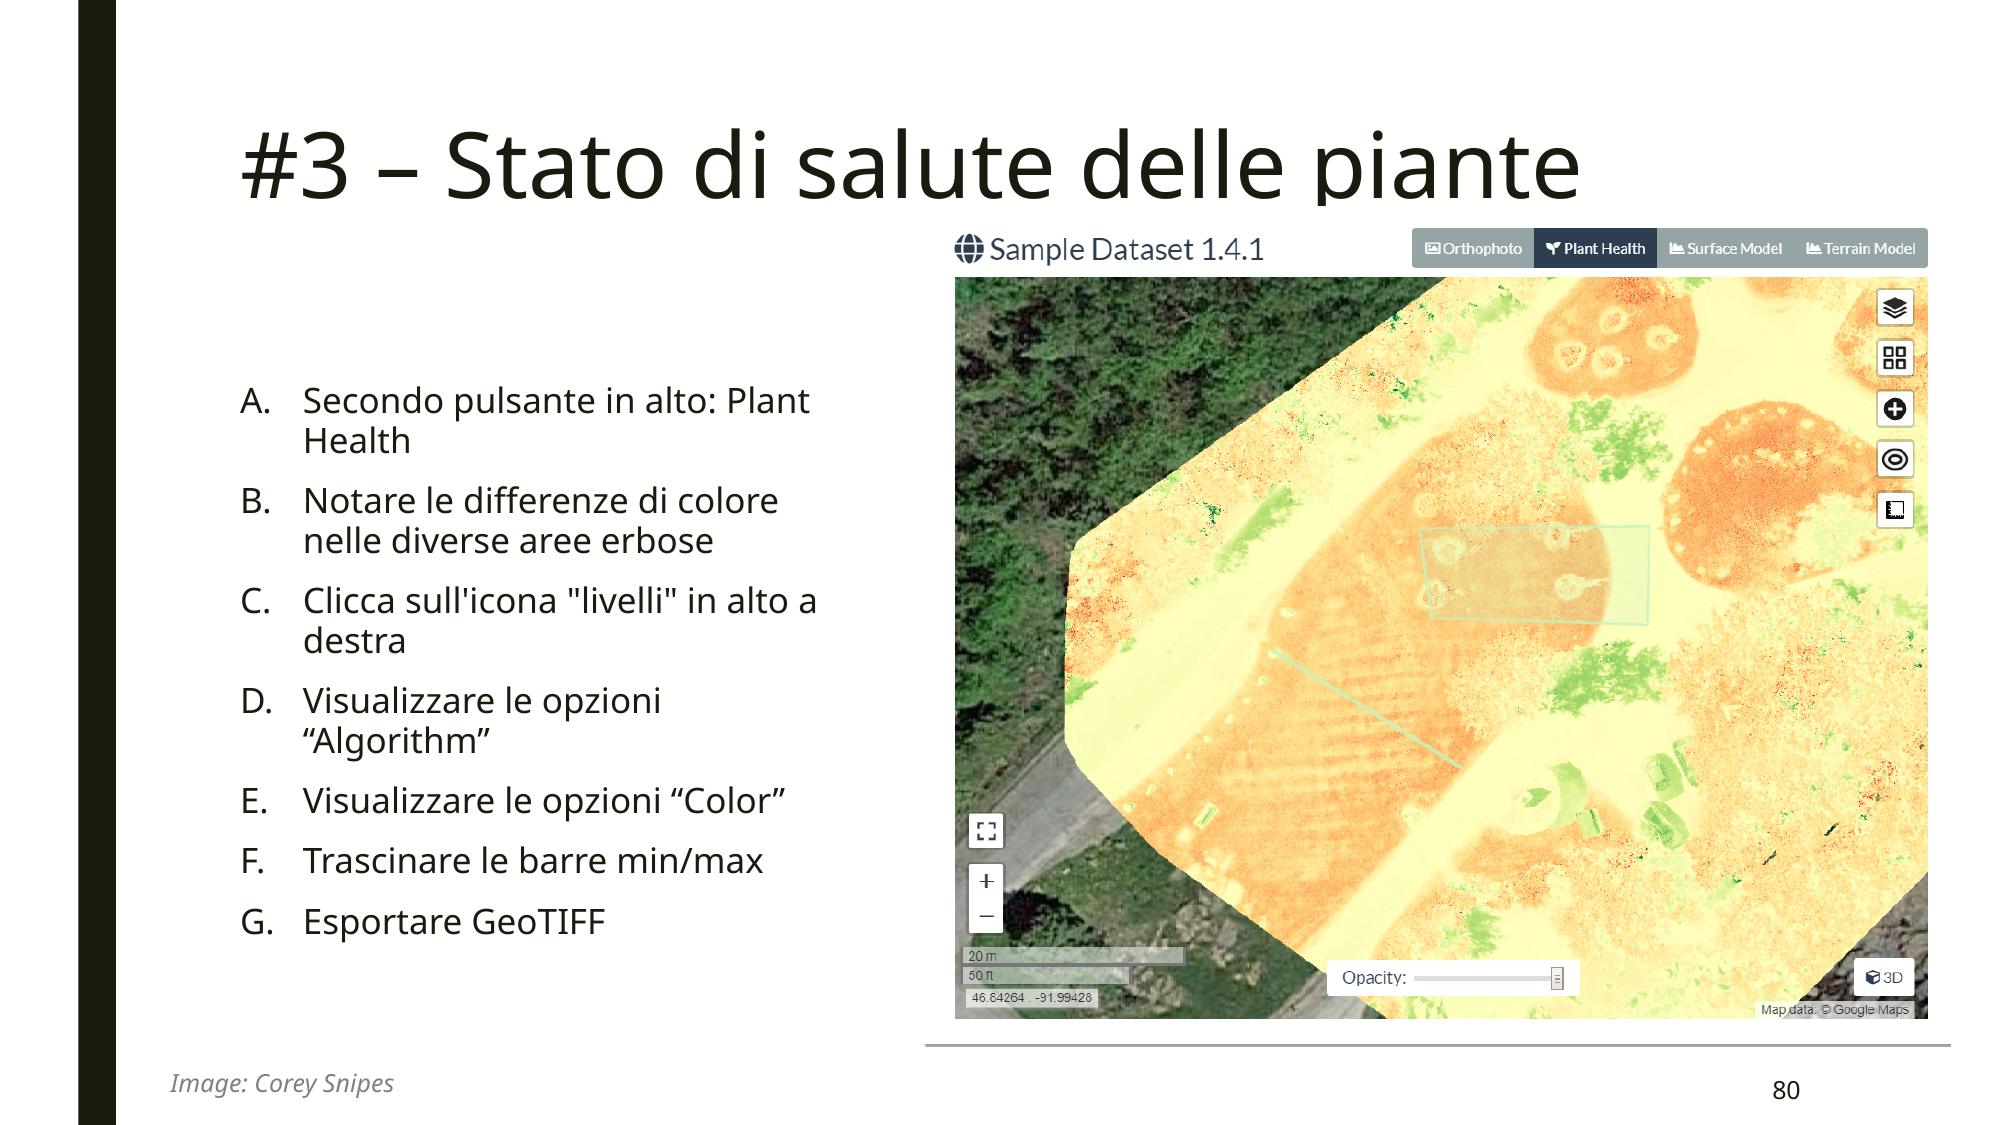

# #3 – Stato di salute delle piante
Secondo pulsante in alto: Plant Health
Notare le differenze di colore nelle diverse aree erbose
Clicca sull'icona "livelli" in alto a destra
Visualizzare le opzioni “Algorithm”
Visualizzare le opzioni “Color”
Trascinare le barre min/max
Esportare GeoTIFF
Image: Corey Snipes